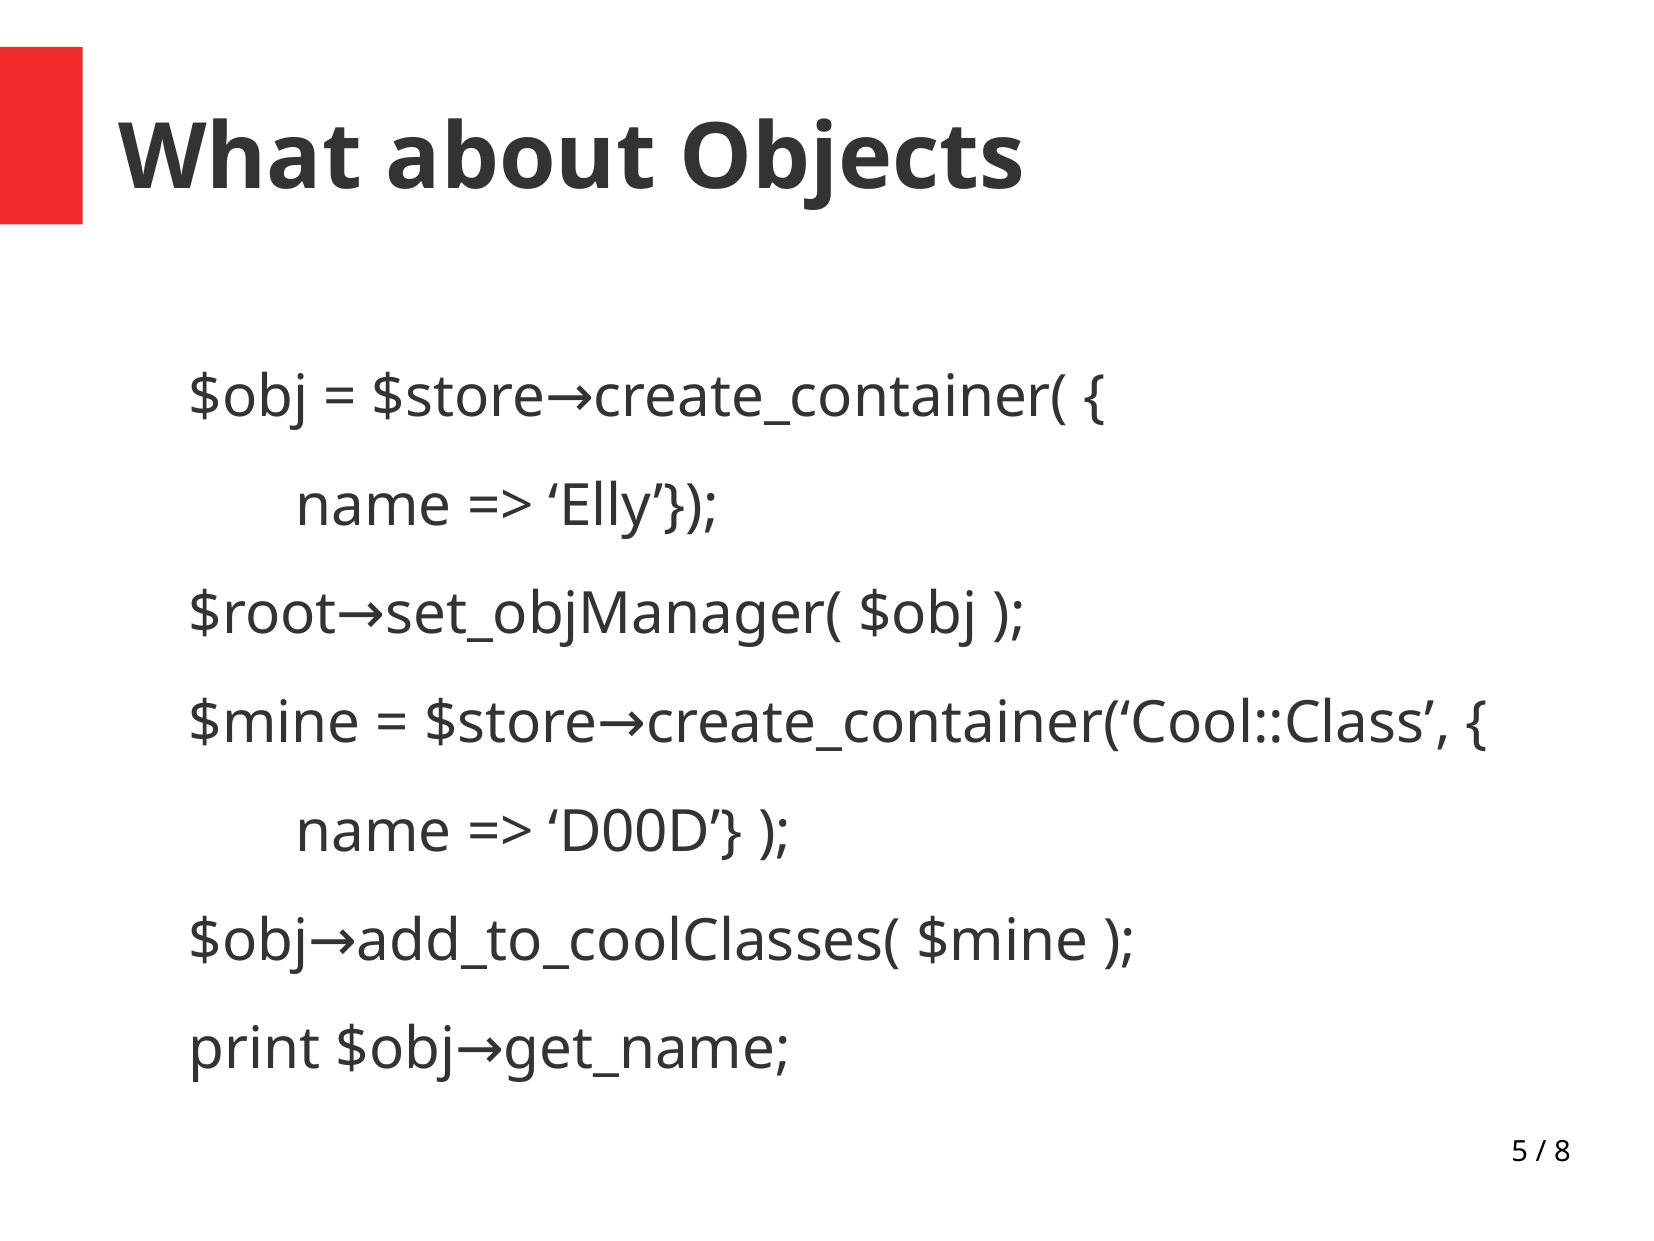

# What about Objects
$obj = $store→create_container( {
 name => ‘Elly’});
$root→set_objManager( $obj );
$mine = $store→create_container(‘Cool::Class’, {
 name => ‘D00D’} );
$obj→add_to_coolClasses( $mine );
print $obj→get_name;
5